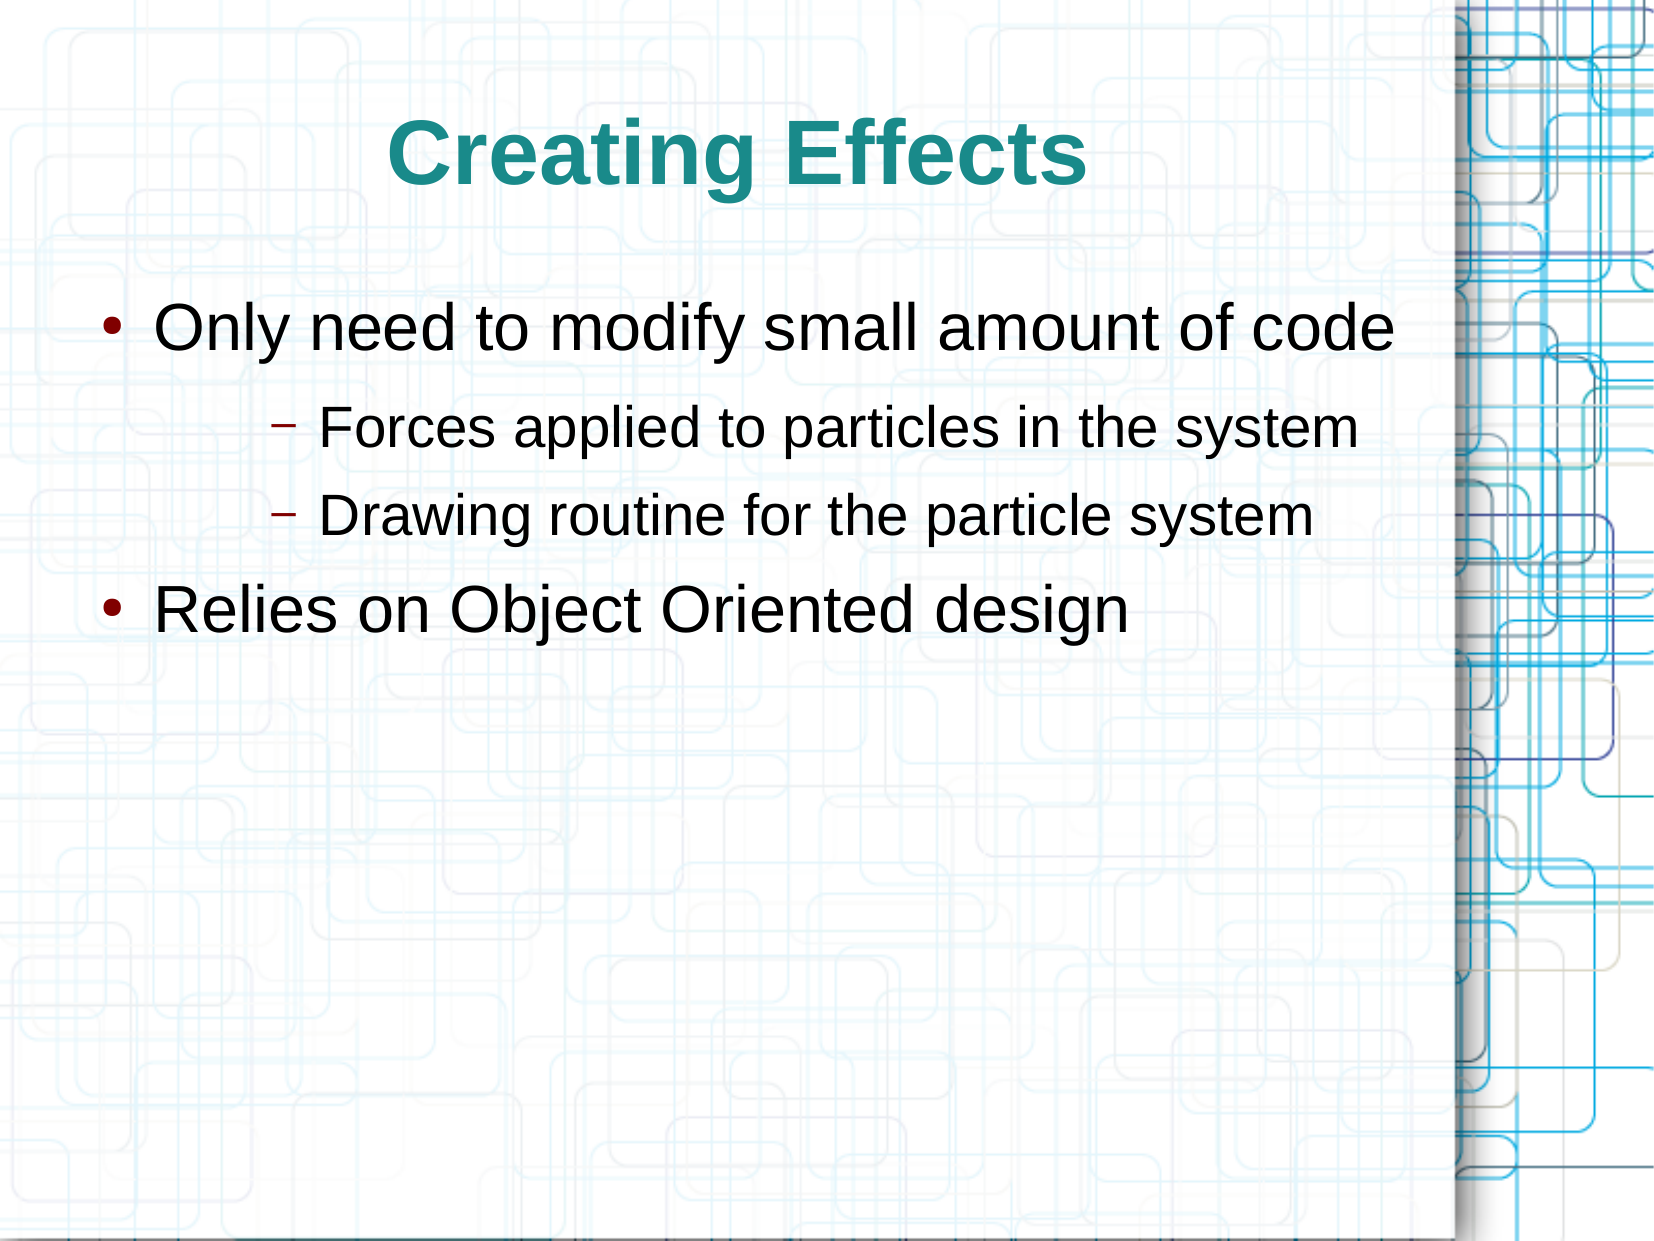

# Creating Effects
Only need to modify small amount of code
Forces applied to particles in the system
Drawing routine for the particle system
Relies on Object Oriented design